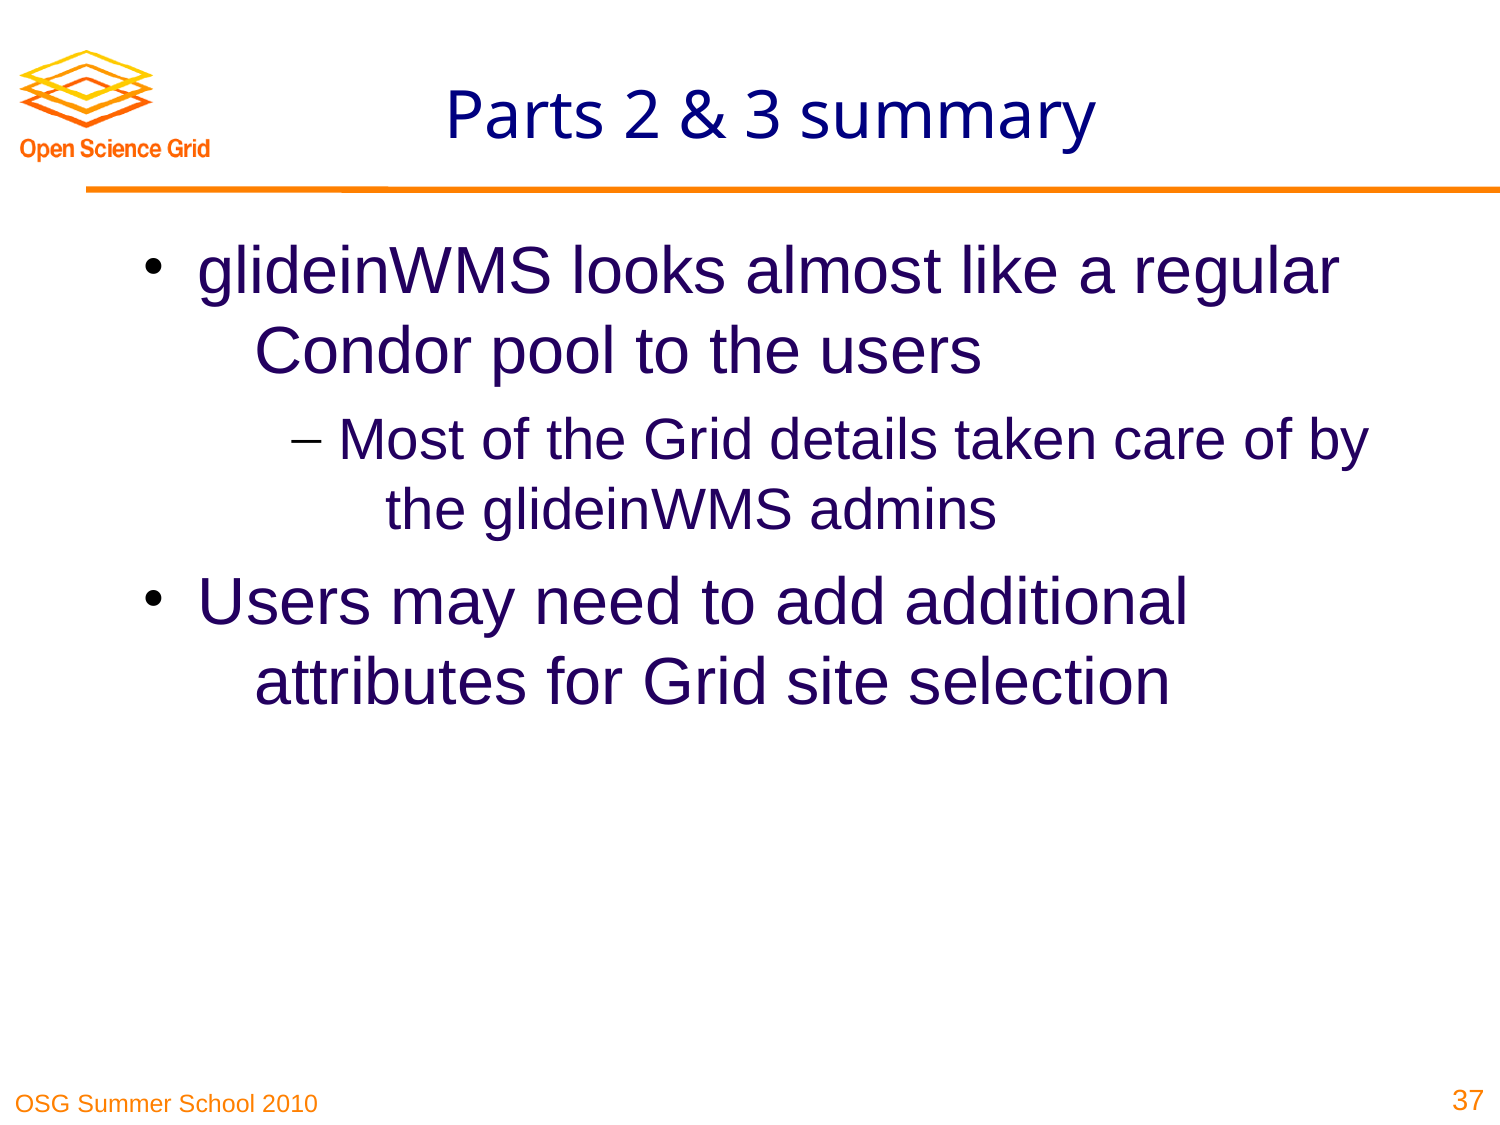

# Parts 2 & 3 summary
glideinWMS looks almost like a regular Condor pool to the users
Most of the Grid details taken care of by the glideinWMS admins
Users may need to add additional attributes for Grid site selection
37